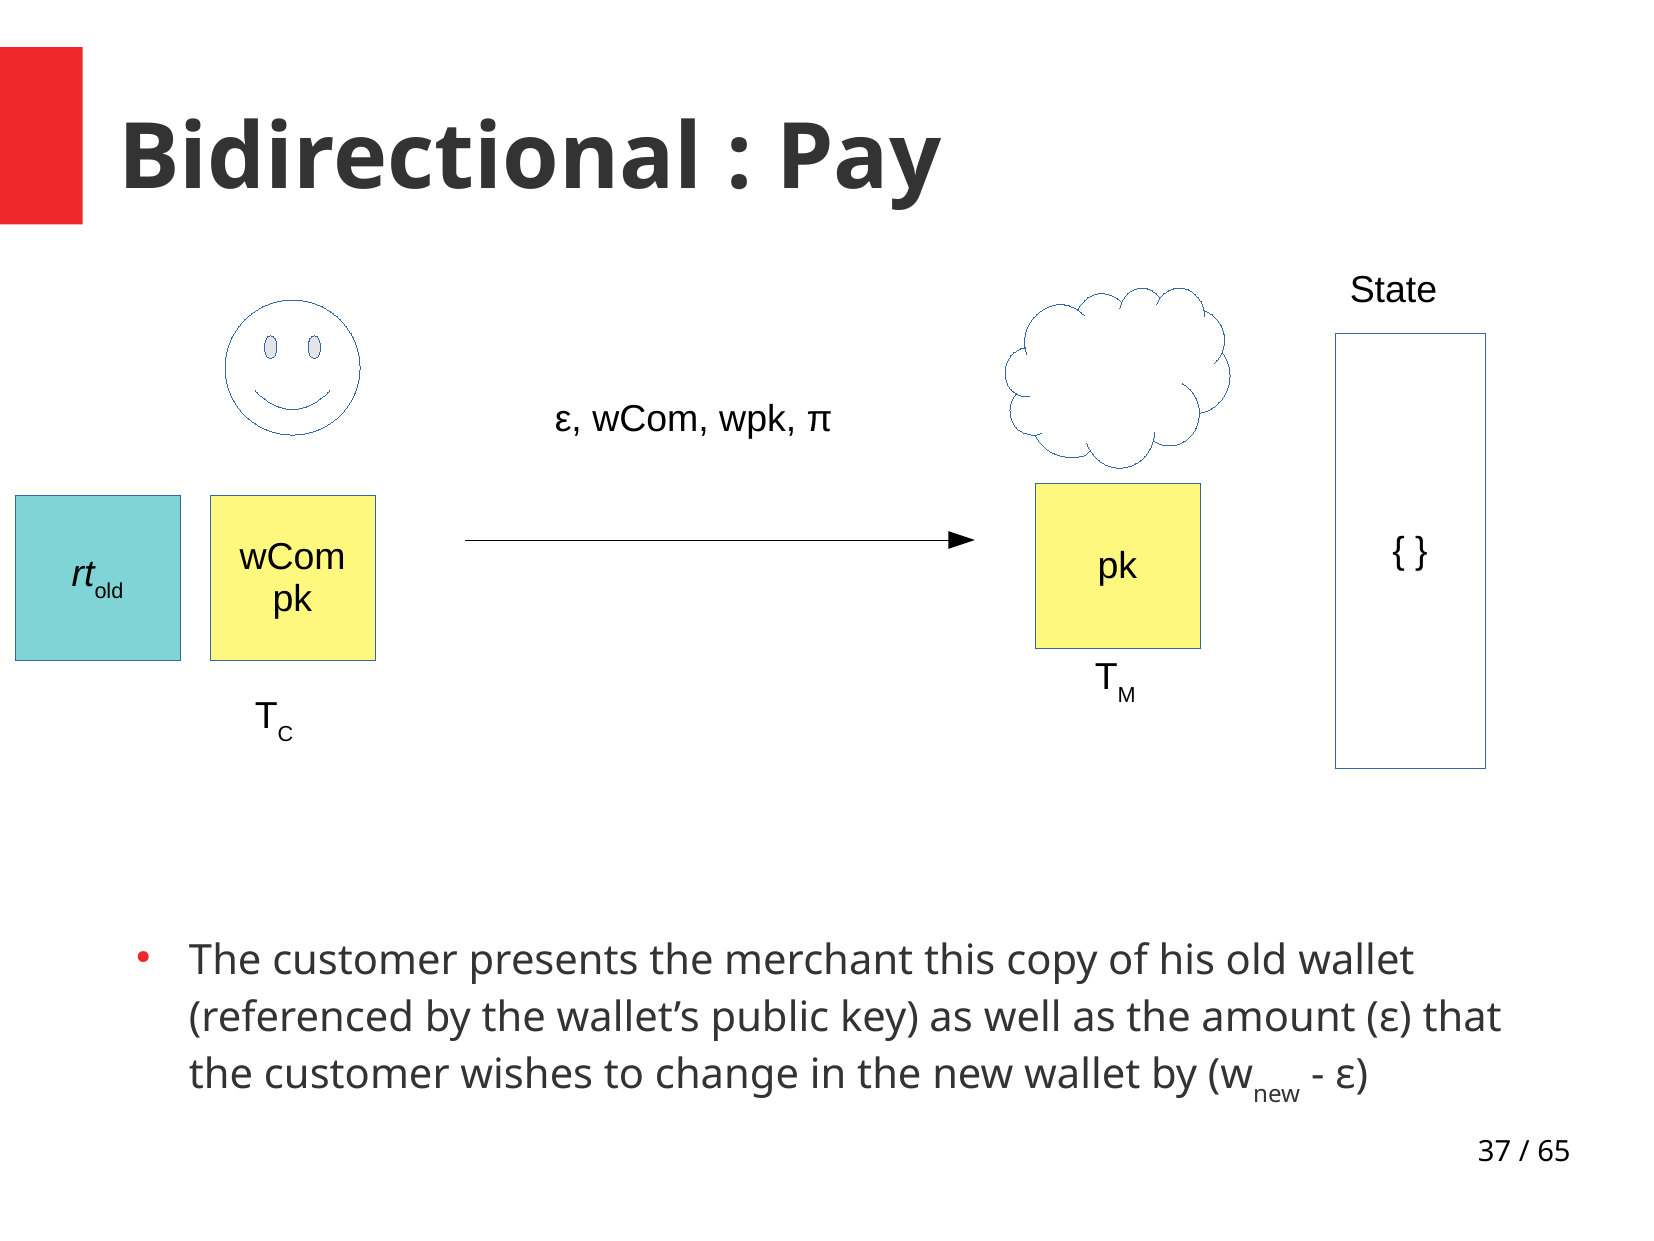

# Bidirectional : Pay
State
{ }
ε, wCom, wpk, π
pk
rtold
wCom
pk
TM
TC
The customer presents the merchant this copy of his old wallet (referenced by the wallet’s public key) as well as the amount (ε) that the customer wishes to change in the new wallet by (wnew - ε)
37